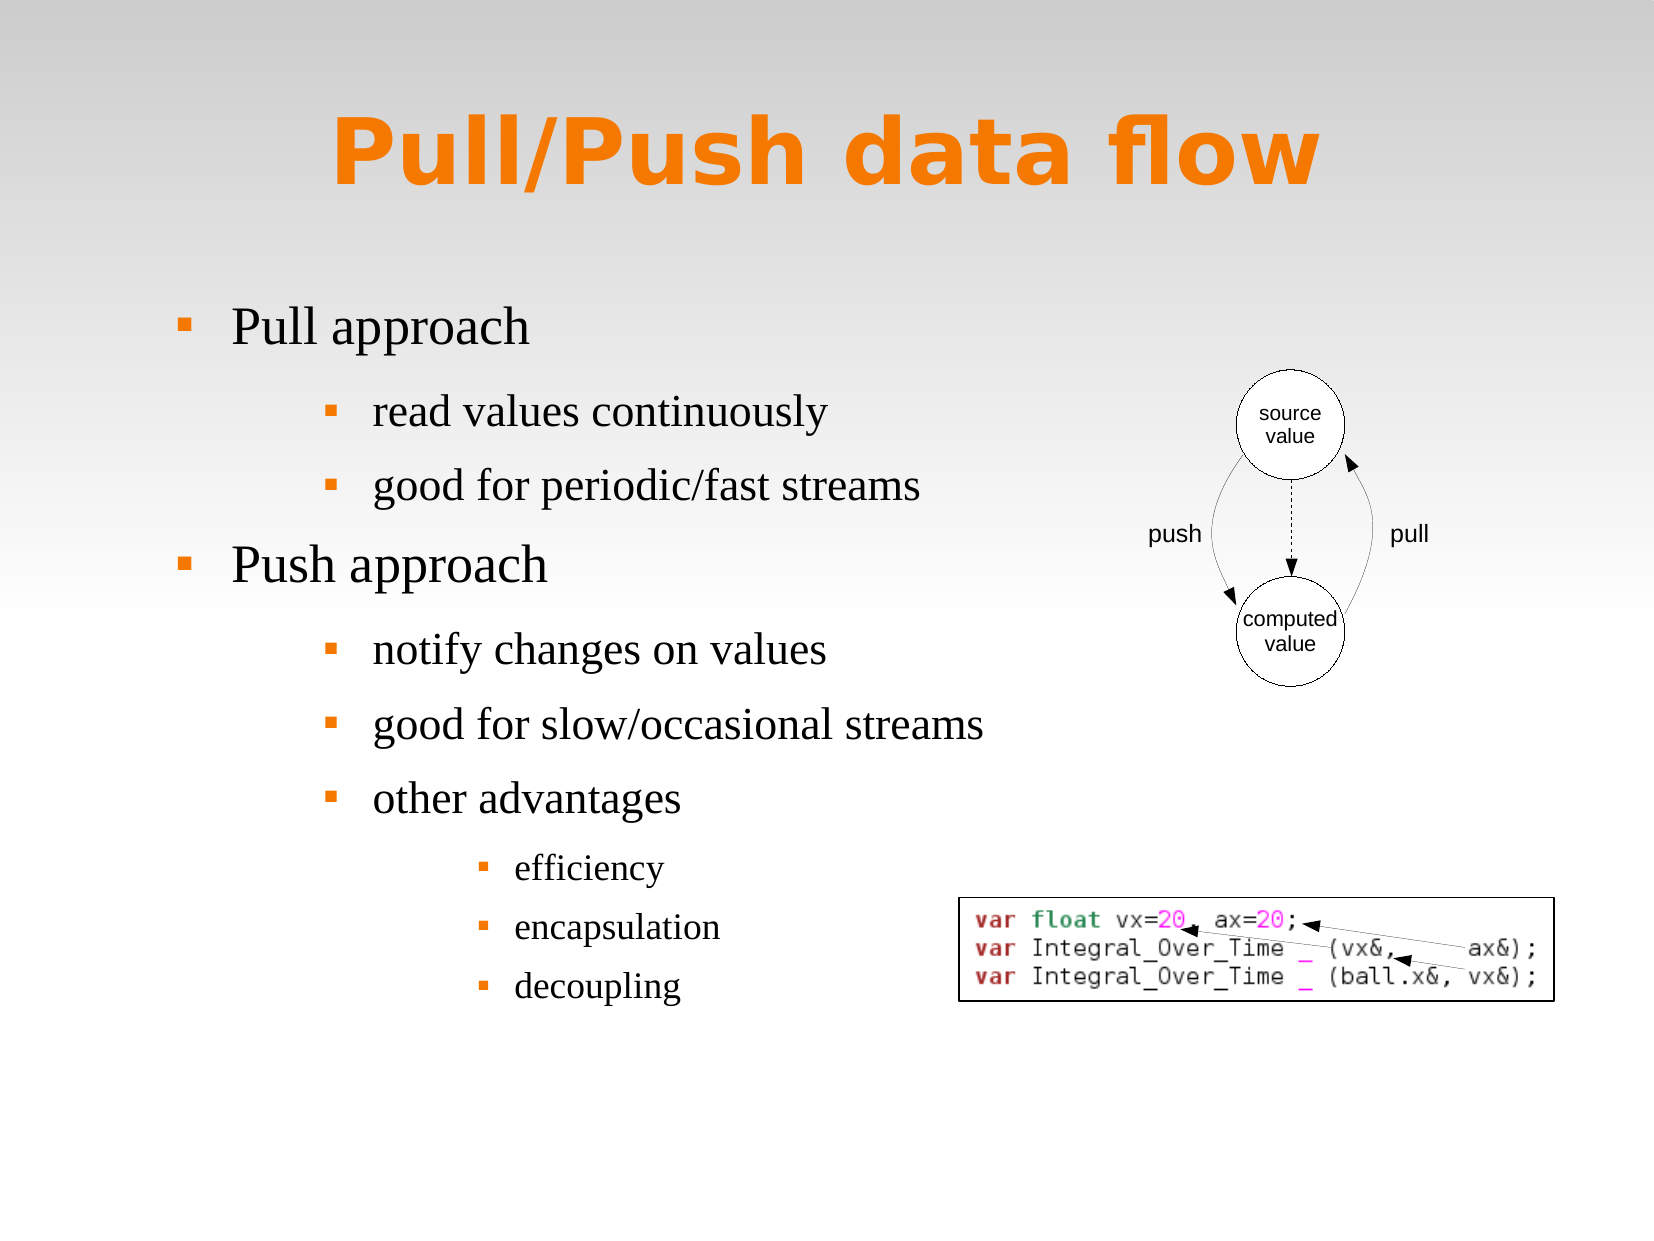

# Pull/Push data flow
Pull approach
read values continuously
good for periodic/fast streams
Push approach
notify changes on values
good for slow/occasional streams
other advantages
efficiency
encapsulation
decoupling
source
value
push
pull
computed
value